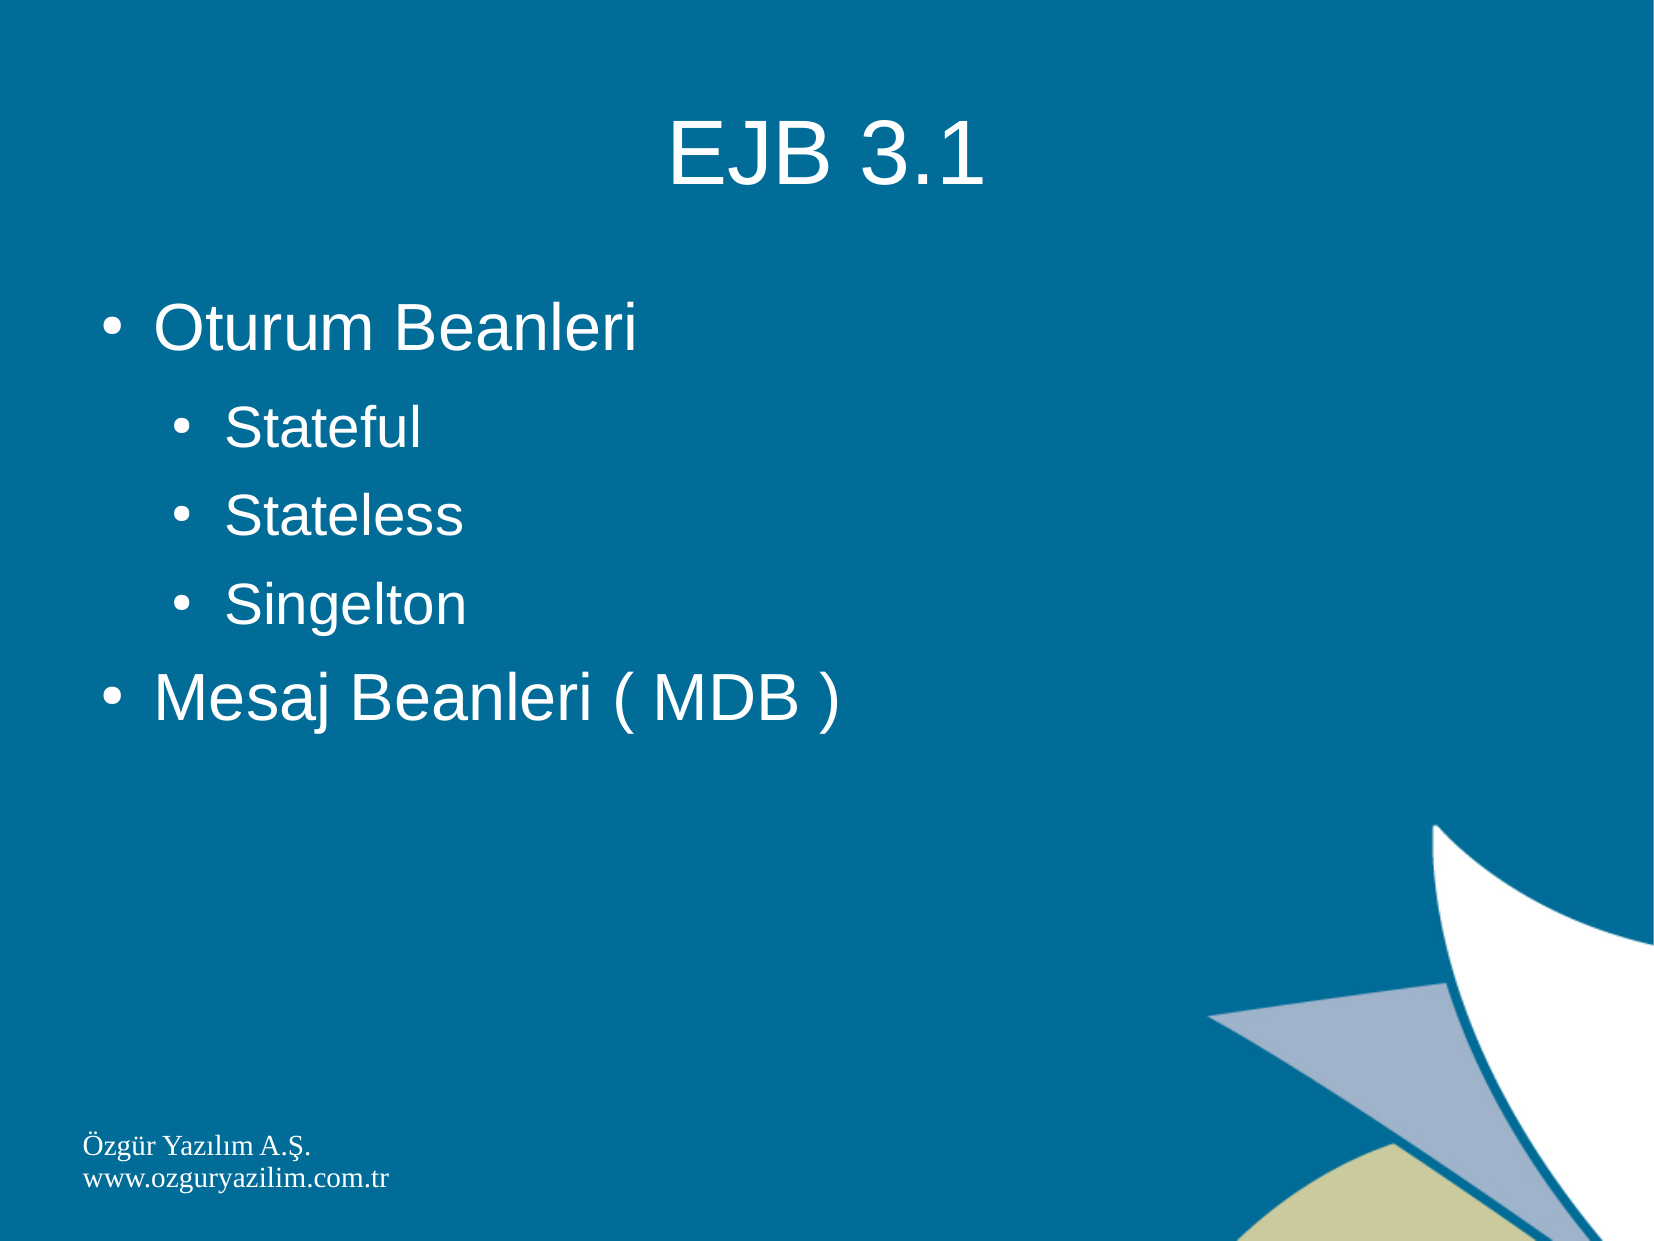

# EJB 3.1
Oturum Beanleri
Stateful
Stateless
Singelton
Mesaj Beanleri ( MDB )